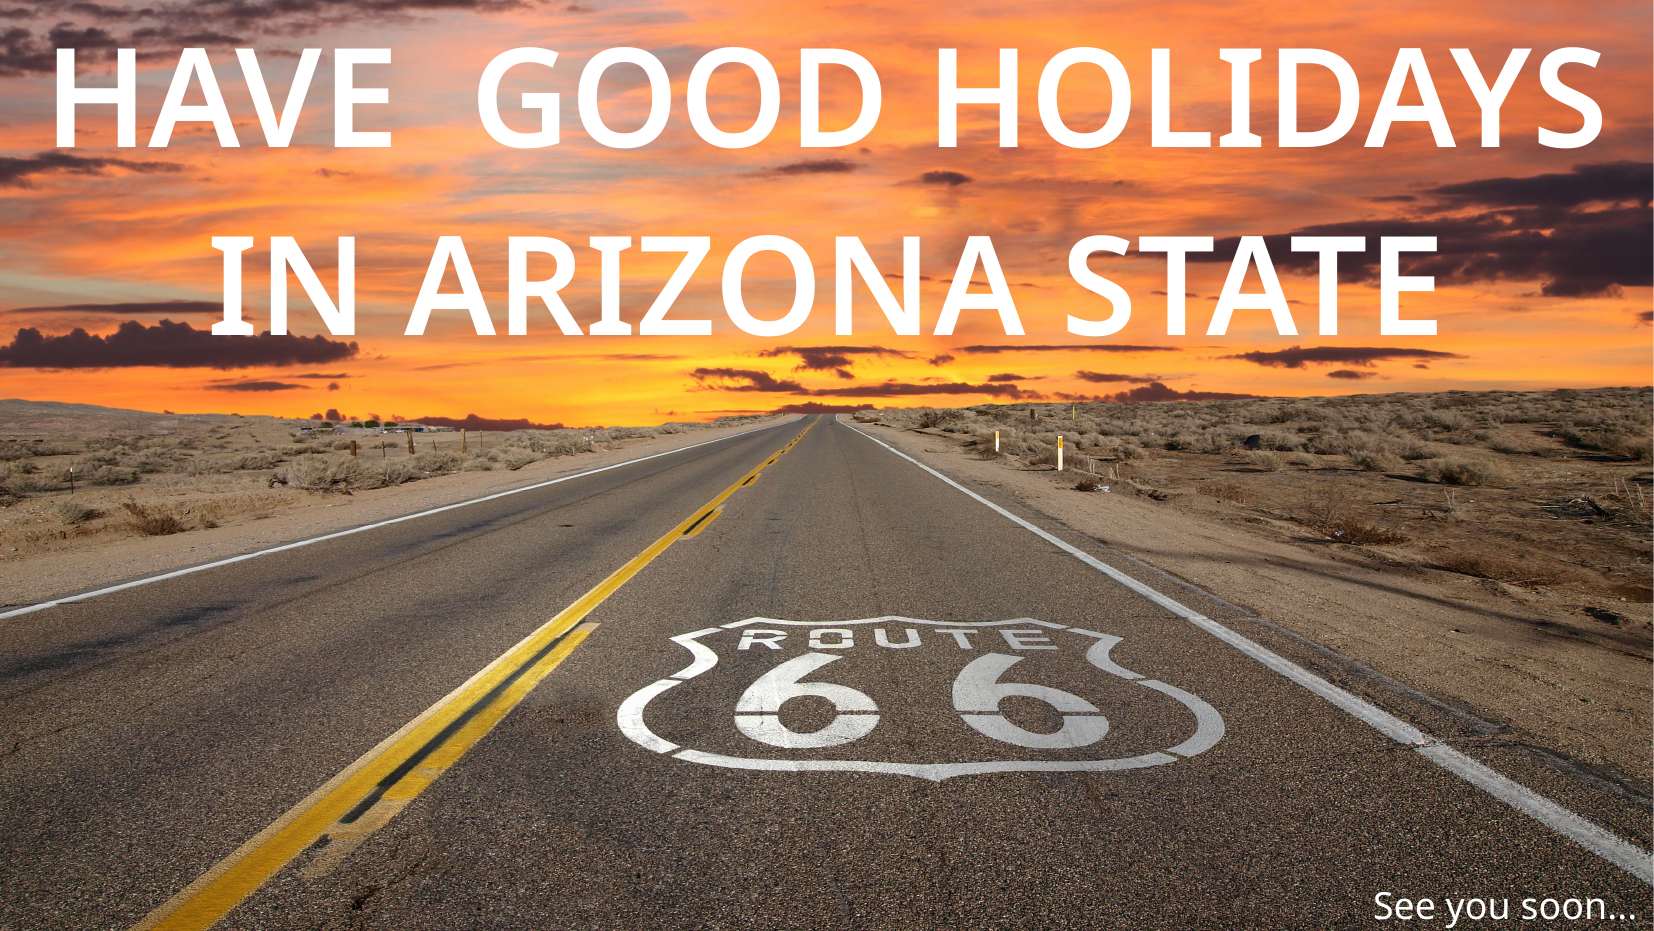

# HAVE GOOD HOLIDAYS IN ARIZONA STATE
8
See you soon...